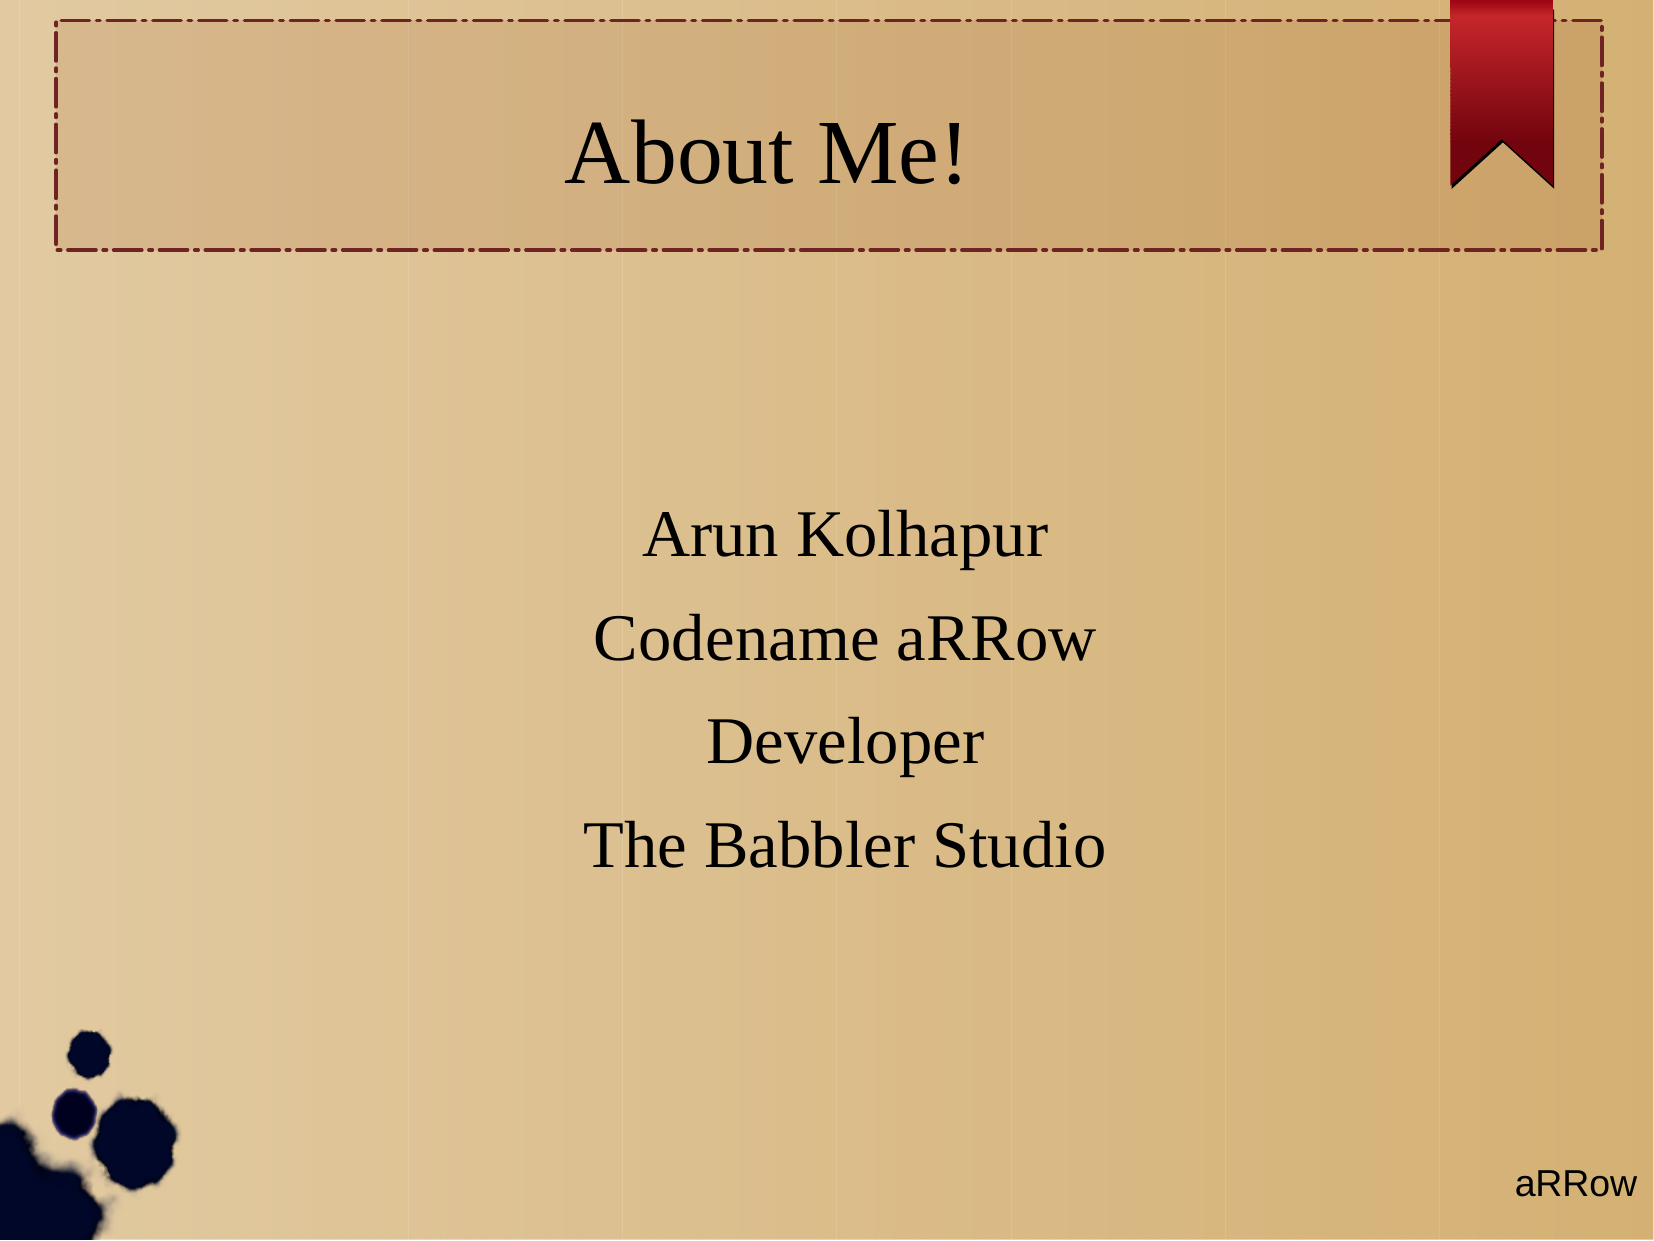

# About Me!
Arun Kolhapur
Codename aRRow
Developer
The Babbler Studio
aRRow